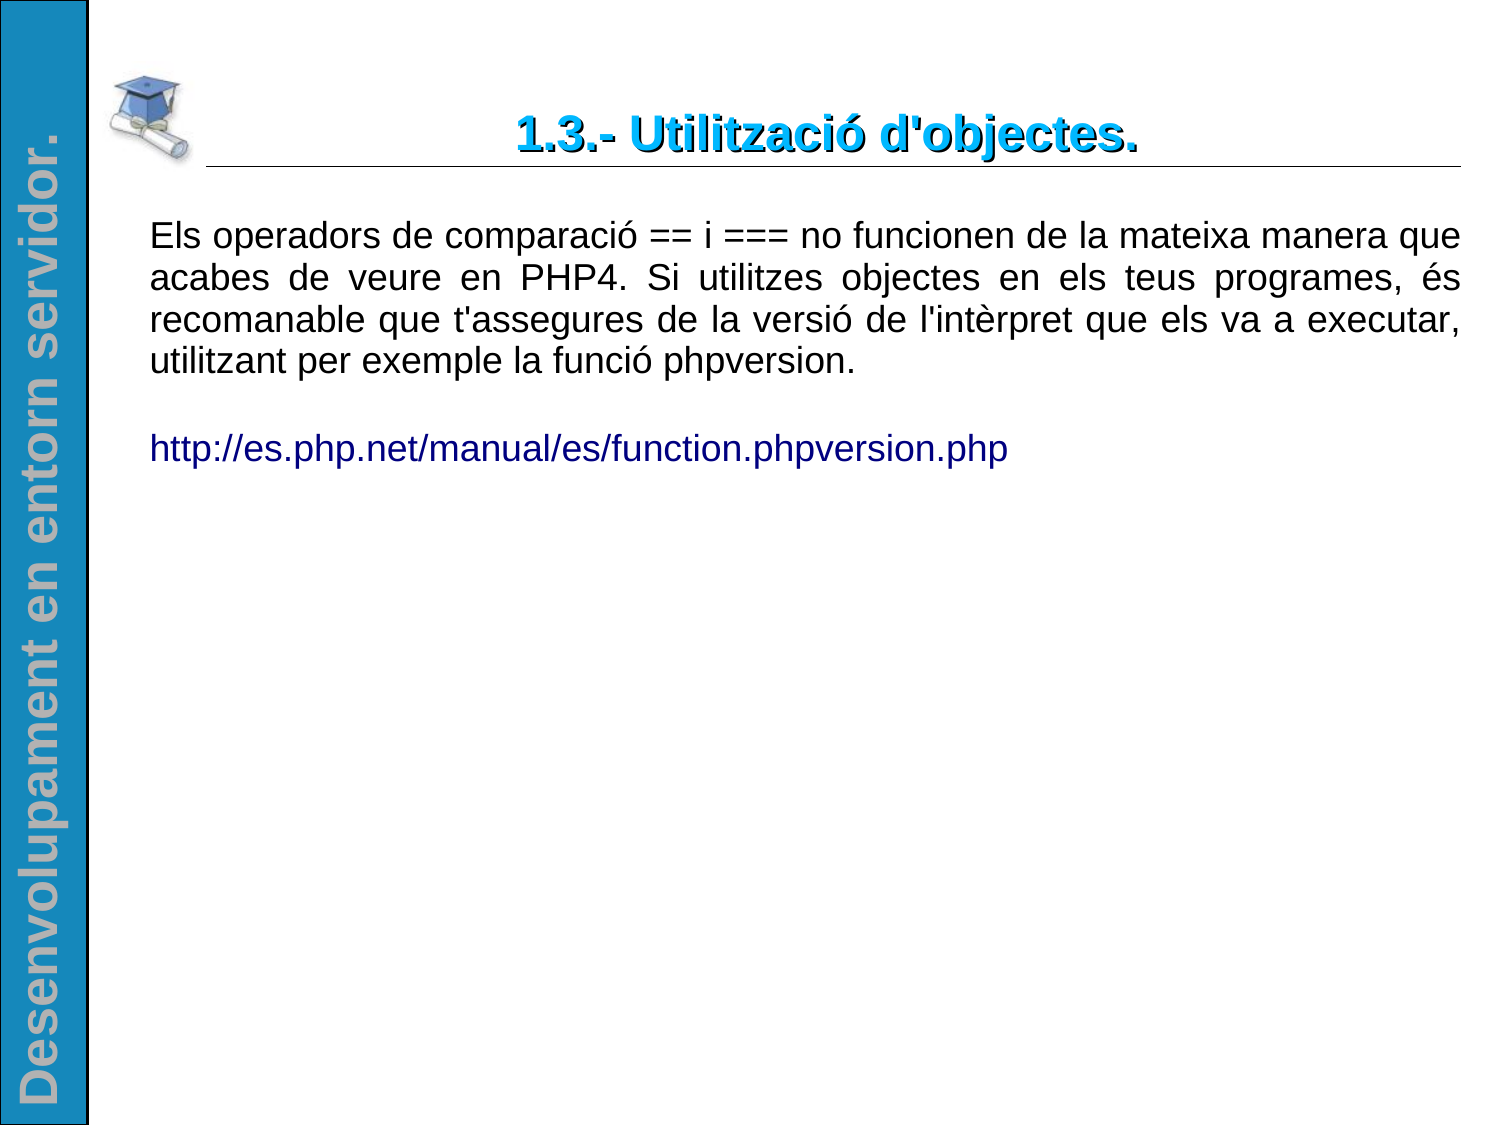

# 1.3.- Utilització d'objectes.
Els operadors de comparació == i === no funcionen de la mateixa manera que acabes de veure en PHP4. Si utilitzes objectes en els teus programes, és recomanable que t'assegures de la versió de l'intèrpret que els va a executar, utilitzant per exemple la funció phpversion.
http://es.php.net/manual/es/function.phpversion.php